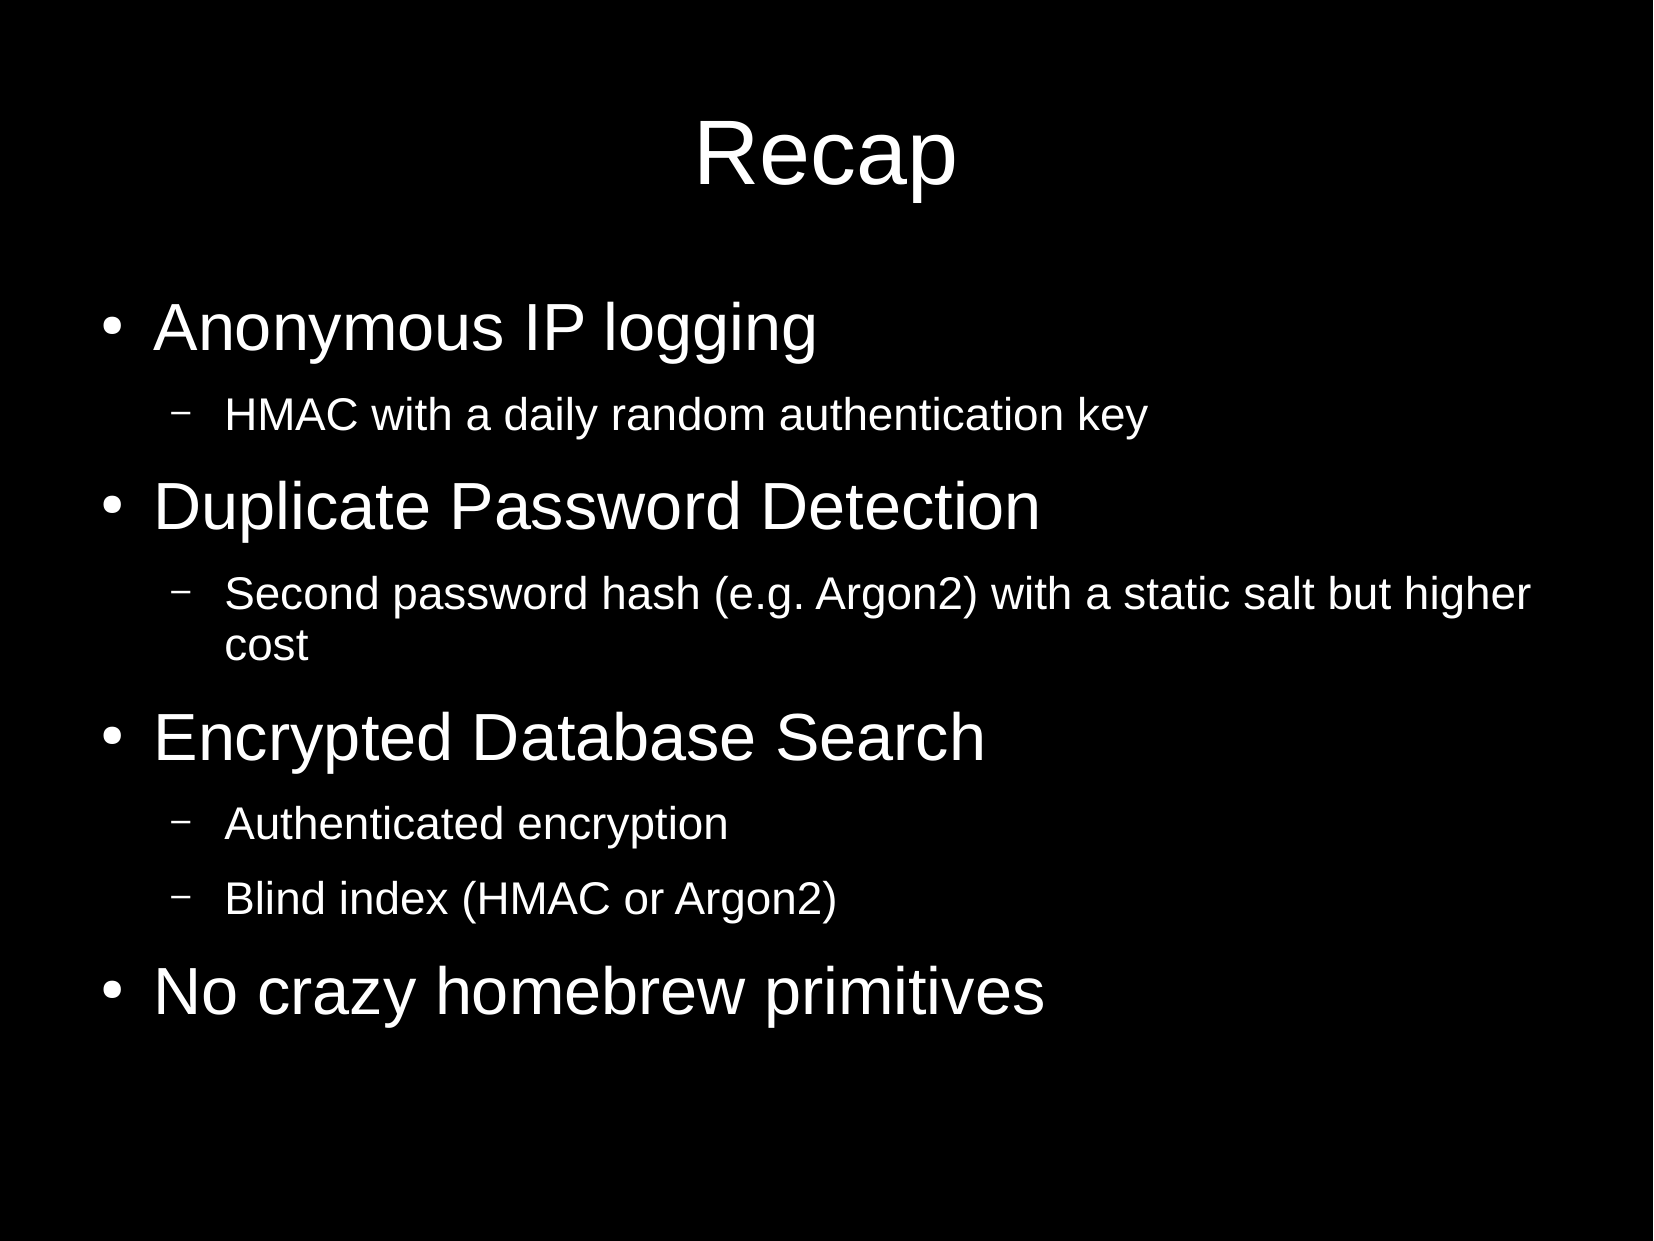

# Recap
Anonymous IP logging
HMAC with a daily random authentication key
Duplicate Password Detection
Second password hash (e.g. Argon2) with a static salt but higher cost
Encrypted Database Search
Authenticated encryption
Blind index (HMAC or Argon2)
No crazy homebrew primitives